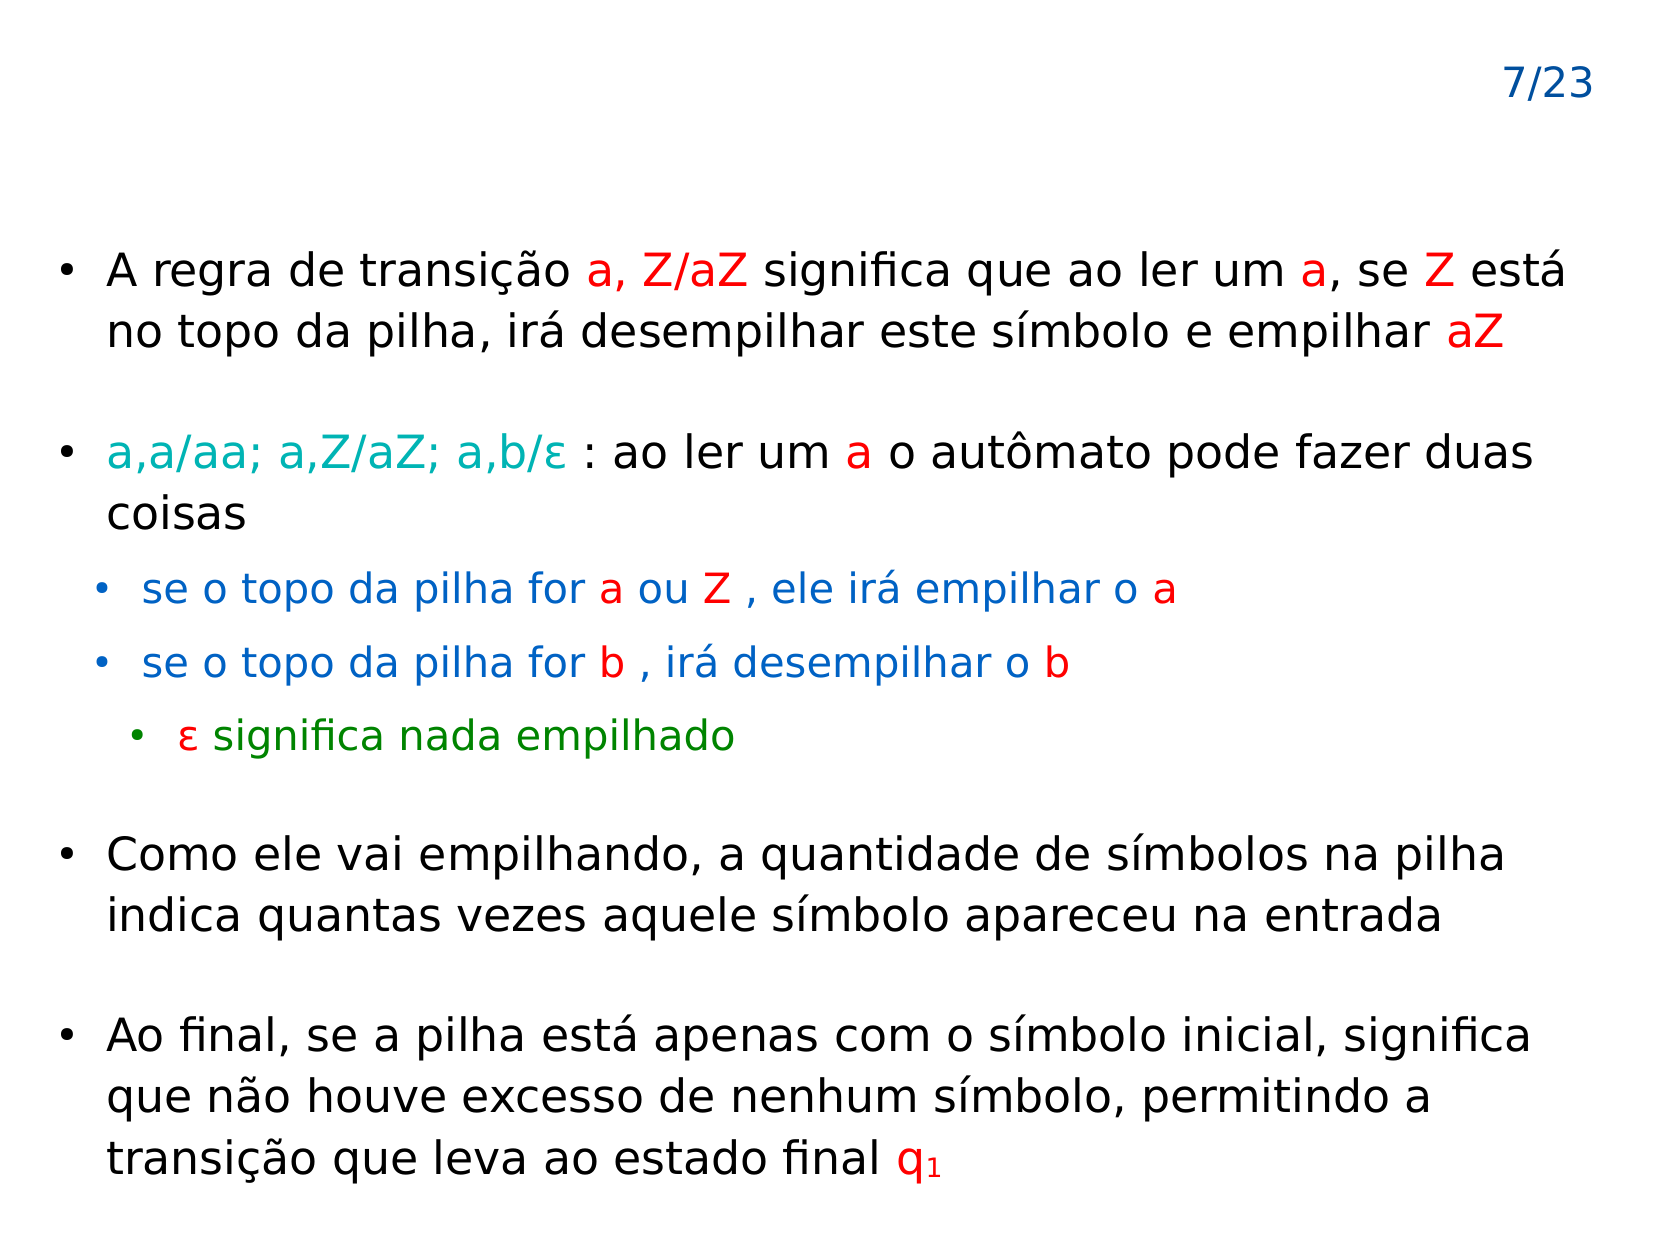

#
7
A regra de transição a, Z/aZ significa que ao ler um a, se Z está no topo da pilha, irá desempilhar este símbolo e empilhar aZ
a,a/aa; a,Z/aZ; a,b/ε : ao ler um a o autômato pode fazer duas coisas
se o topo da pilha for a ou Z , ele irá empilhar o a
se o topo da pilha for b , irá desempilhar o b
ε significa nada empilhado
Como ele vai empilhando, a quantidade de símbolos na pilha indica quantas vezes aquele símbolo apareceu na entrada
Ao final, se a pilha está apenas com o símbolo inicial, significa que não houve excesso de nenhum símbolo, permitindo a transição que leva ao estado final q1